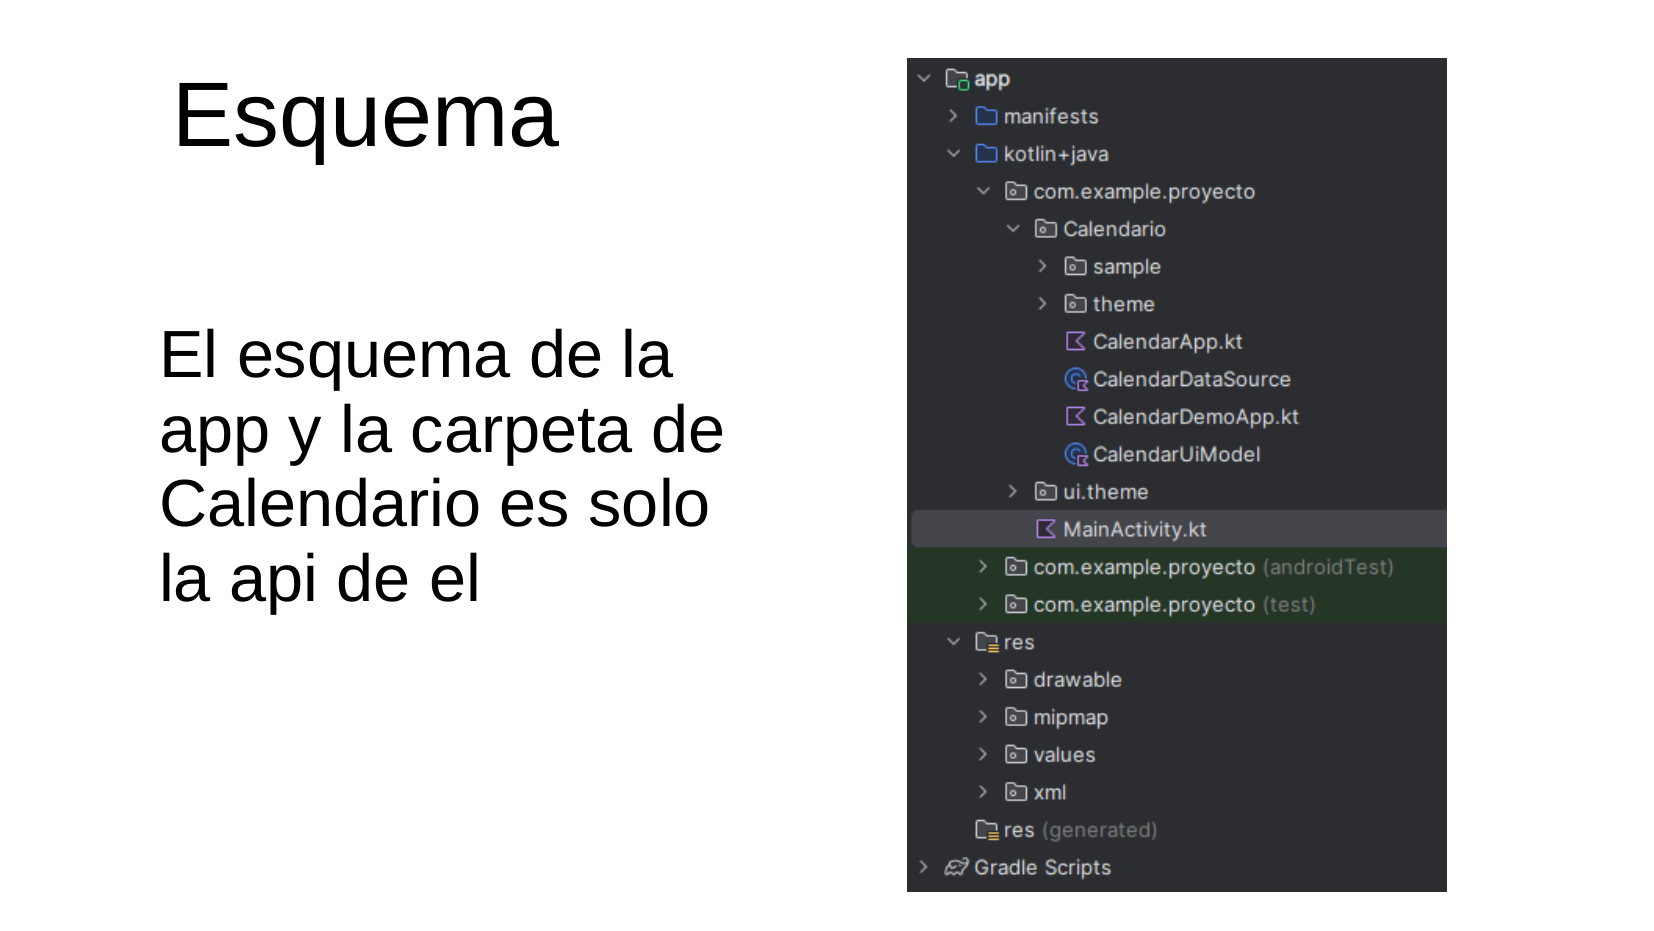

# Esquema
El esquema de la app y la carpeta de Calendario es solo la api de el